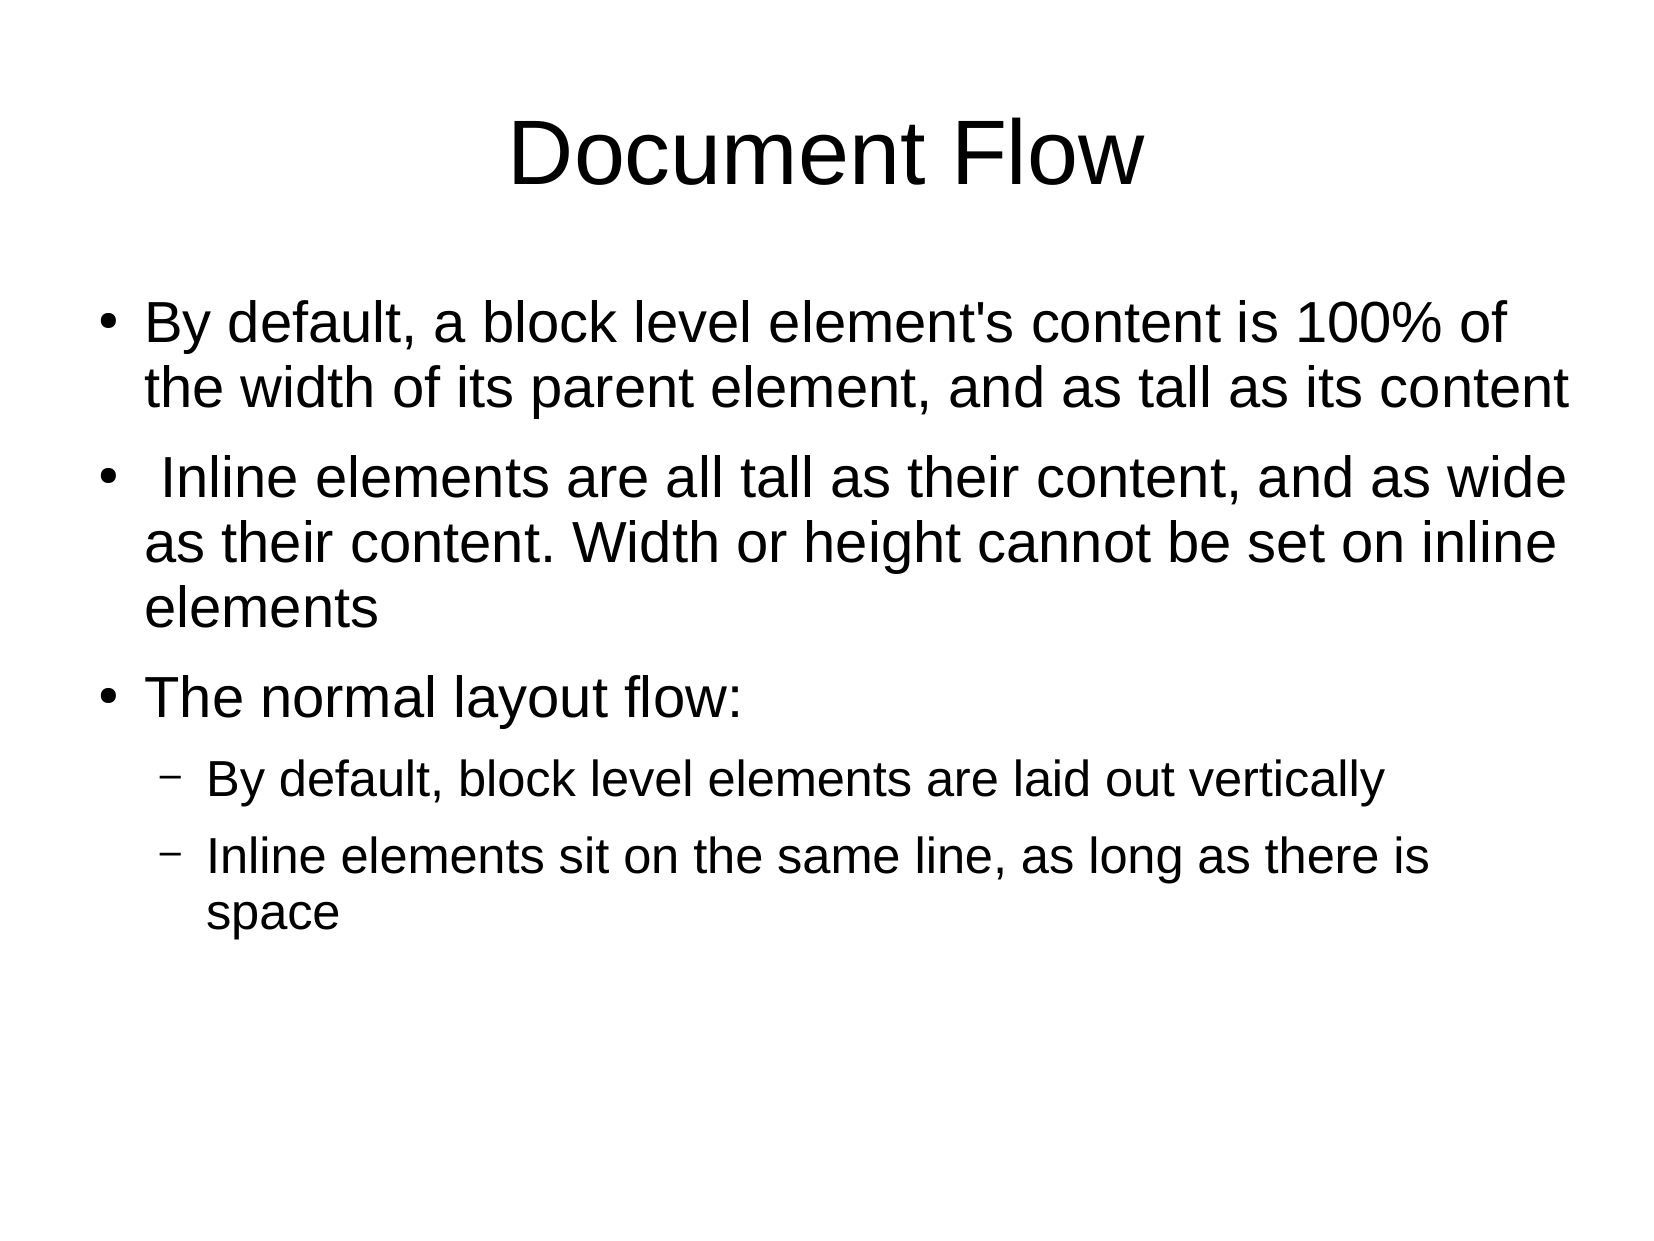

# Document Flow
By default, a block level element's content is 100% of the width of its parent element, and as tall as its content
 Inline elements are all tall as their content, and as wide as their content. Width or height cannot be set on inline elements
The normal layout flow:
By default, block level elements are laid out vertically
Inline elements sit on the same line, as long as there is space